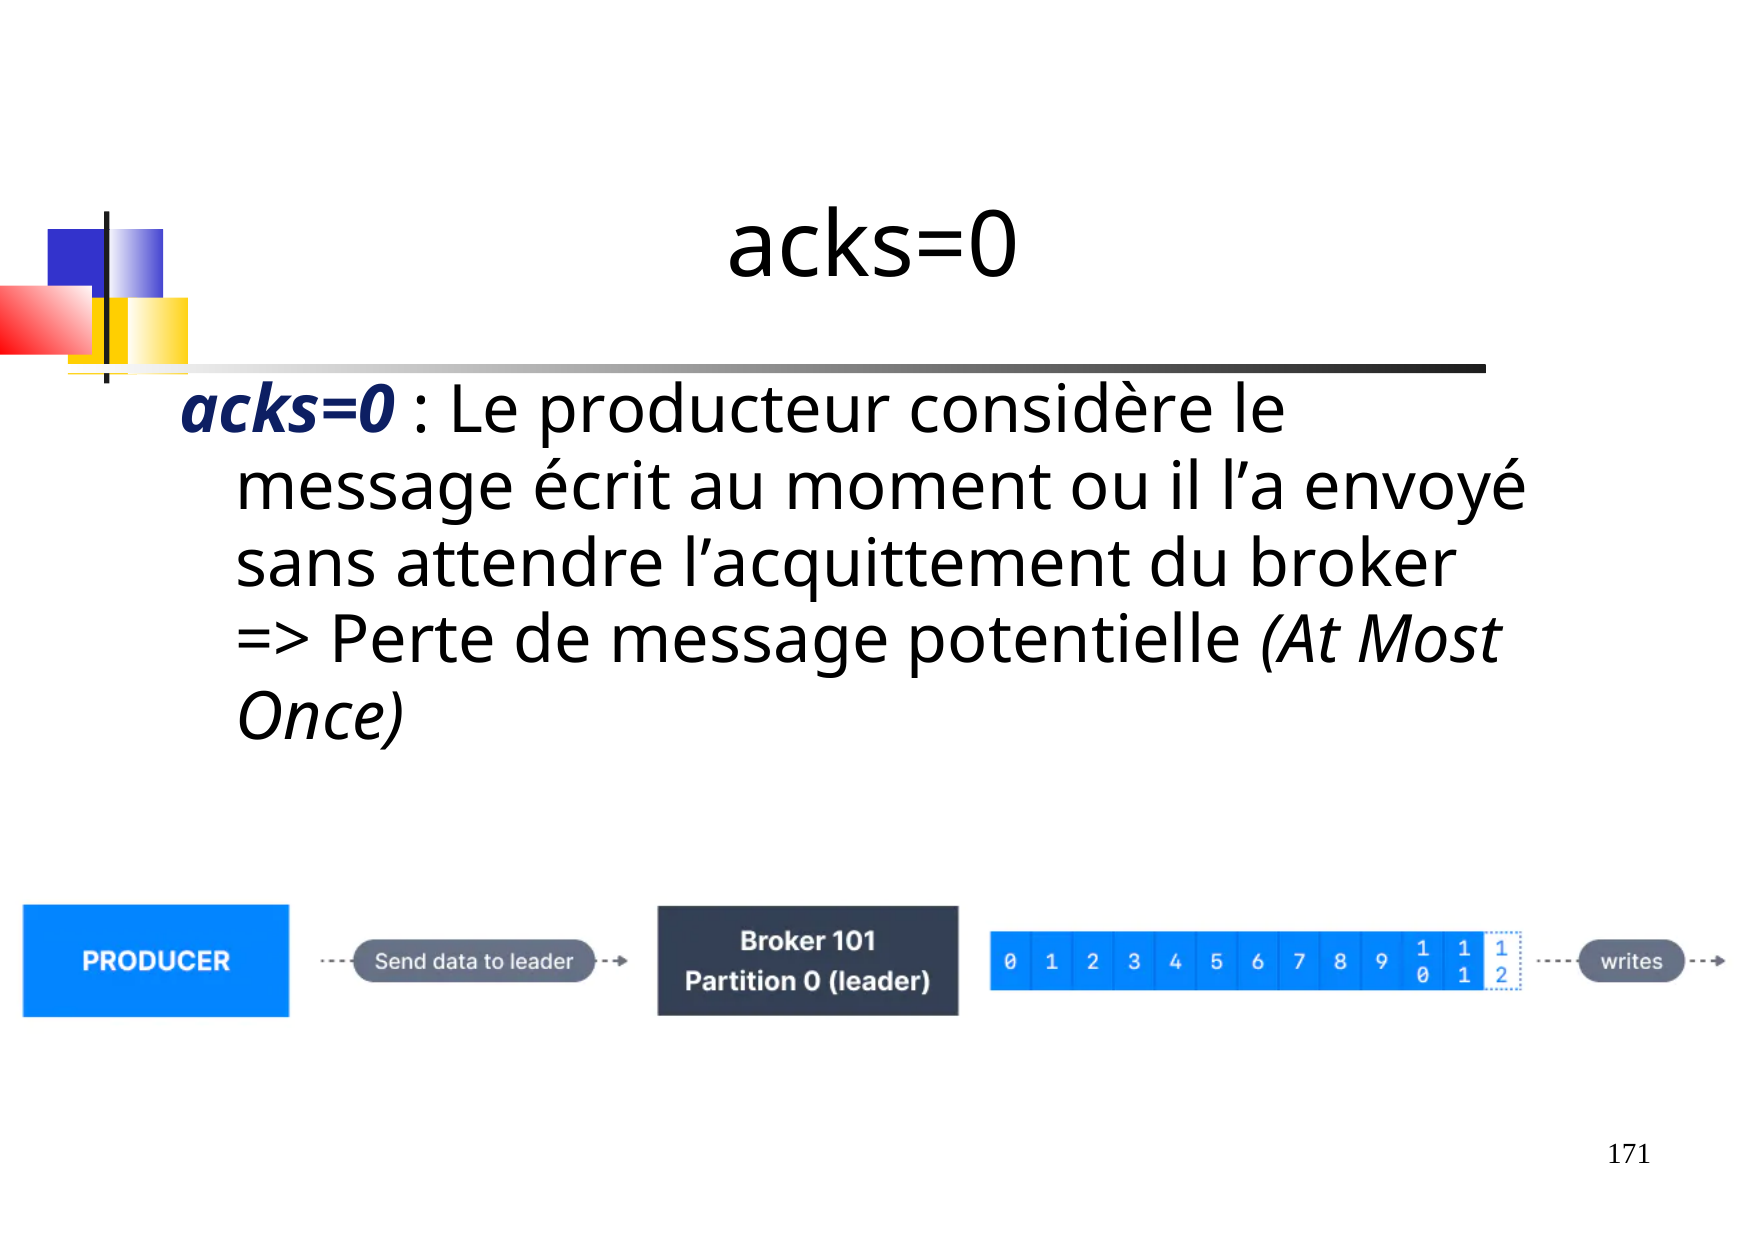

# acks=0
acks=0 : Le producteur considère le message écrit au moment ou il l’a envoyé sans attendre l’acquittement du broker
=> Perte de message potentielle (At Most Once)